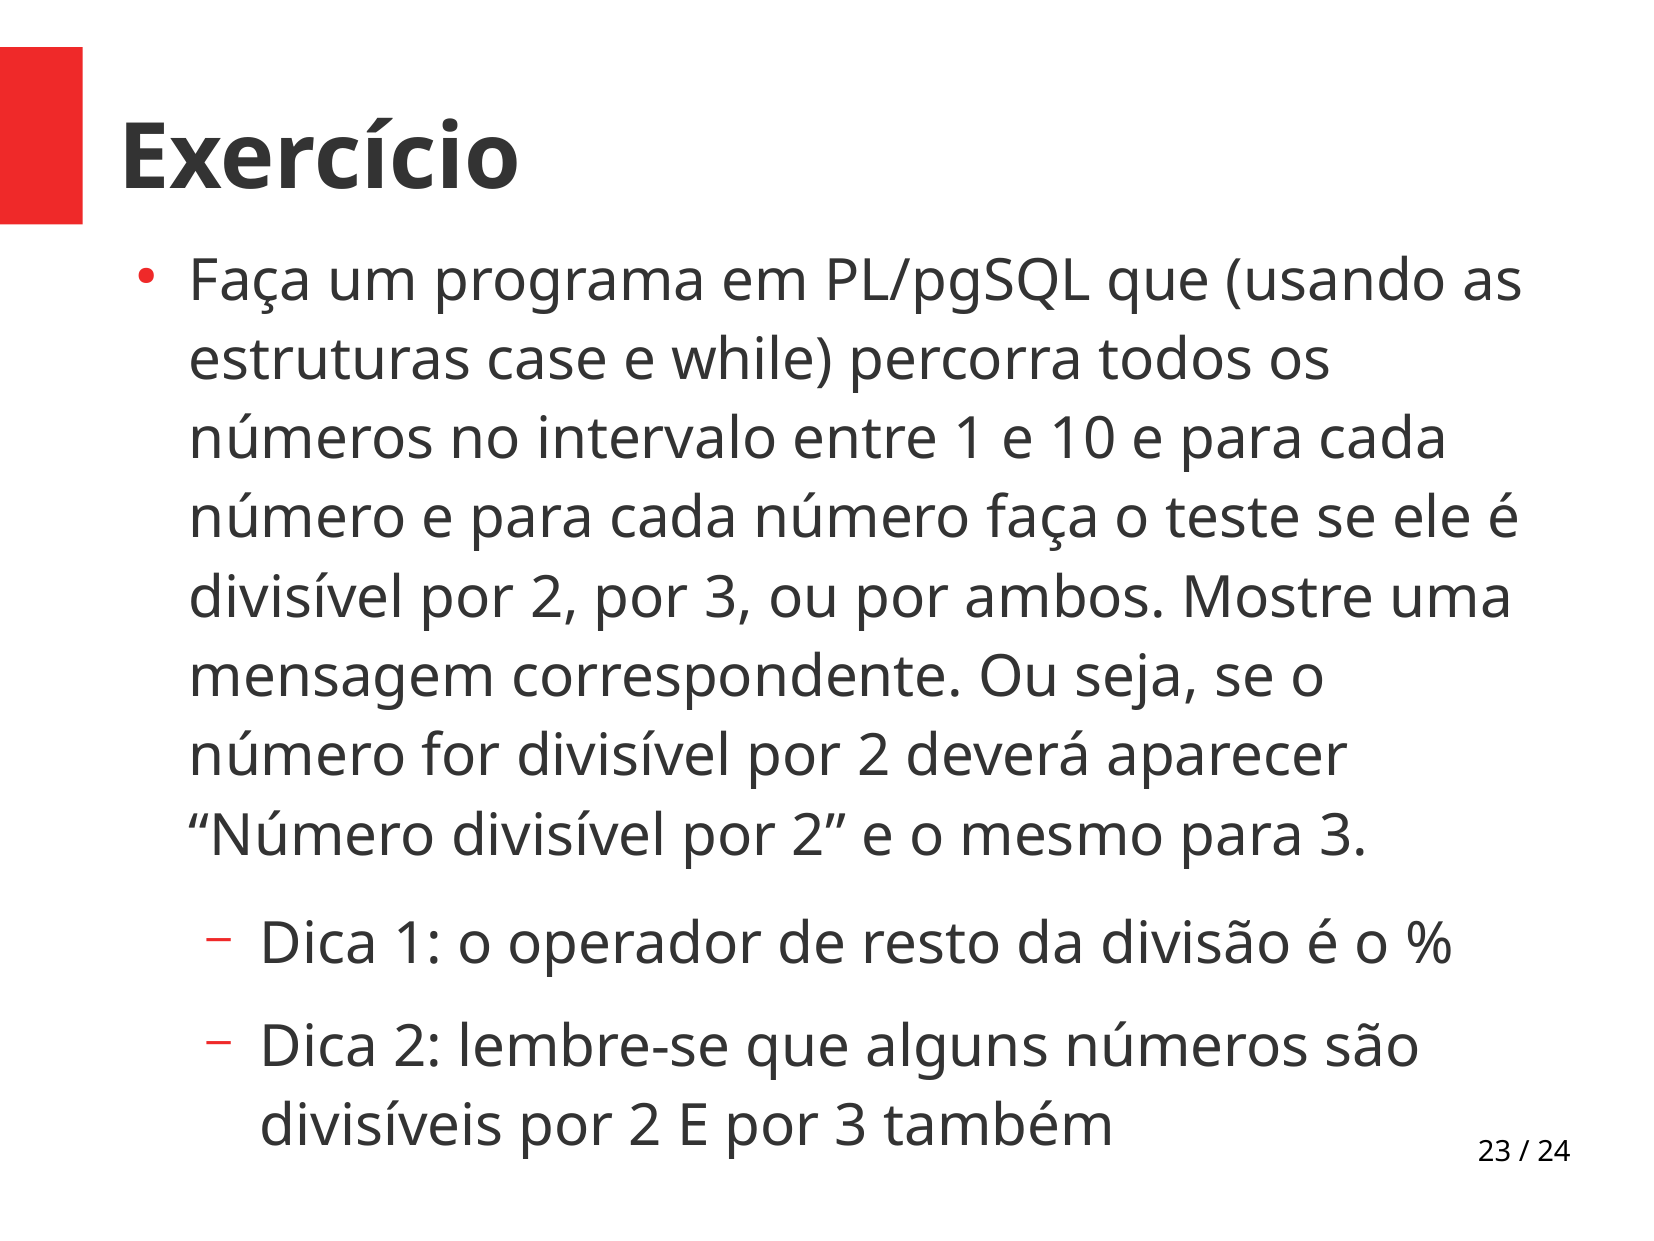

# Exercício
Faça um programa em PL/pgSQL que (usando as estruturas case e while) percorra todos os números no intervalo entre 1 e 10 e para cada número e para cada número faça o teste se ele é divisível por 2, por 3, ou por ambos. Mostre uma mensagem correspondente. Ou seja, se o número for divisível por 2 deverá aparecer “Número divisível por 2” e o mesmo para 3.
Dica 1: o operador de resto da divisão é o %
Dica 2: lembre-se que alguns números são divisíveis por 2 E por 3 também
23